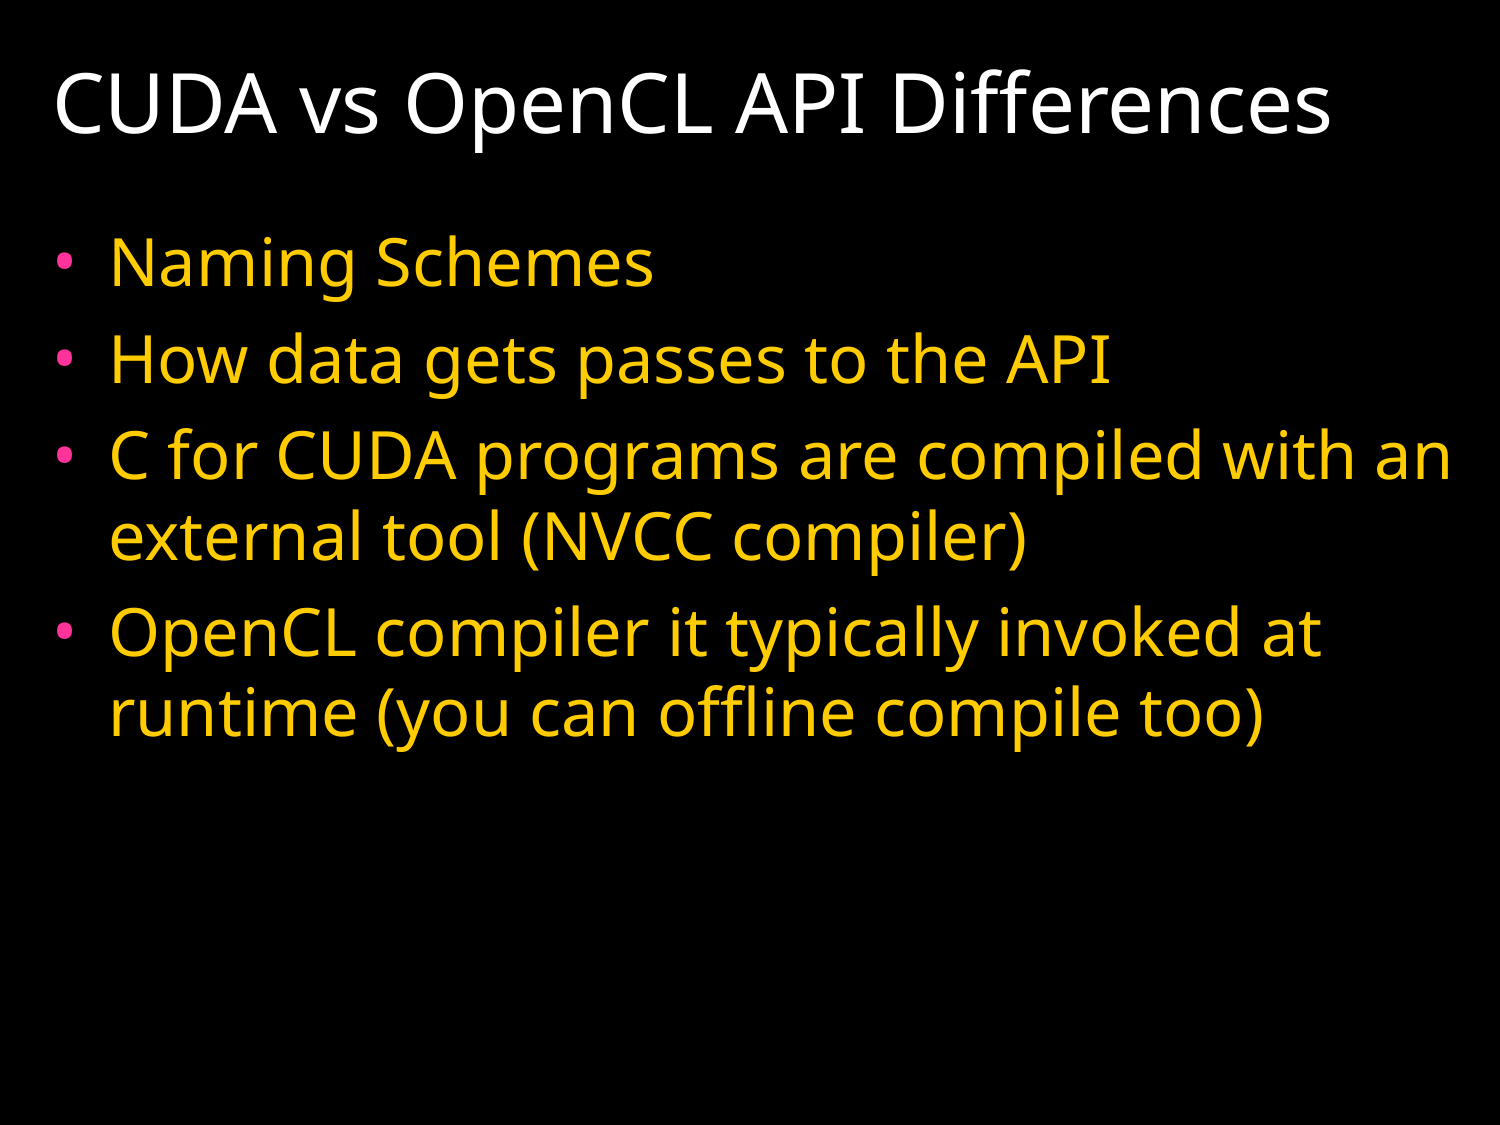

CUDA vs OpenCL API Differences
Naming Schemes
How data gets passes to the API
C for CUDA programs are compiled with an external tool (NVCC compiler)
OpenCL compiler it typically invoked at runtime (you can offline compile too)